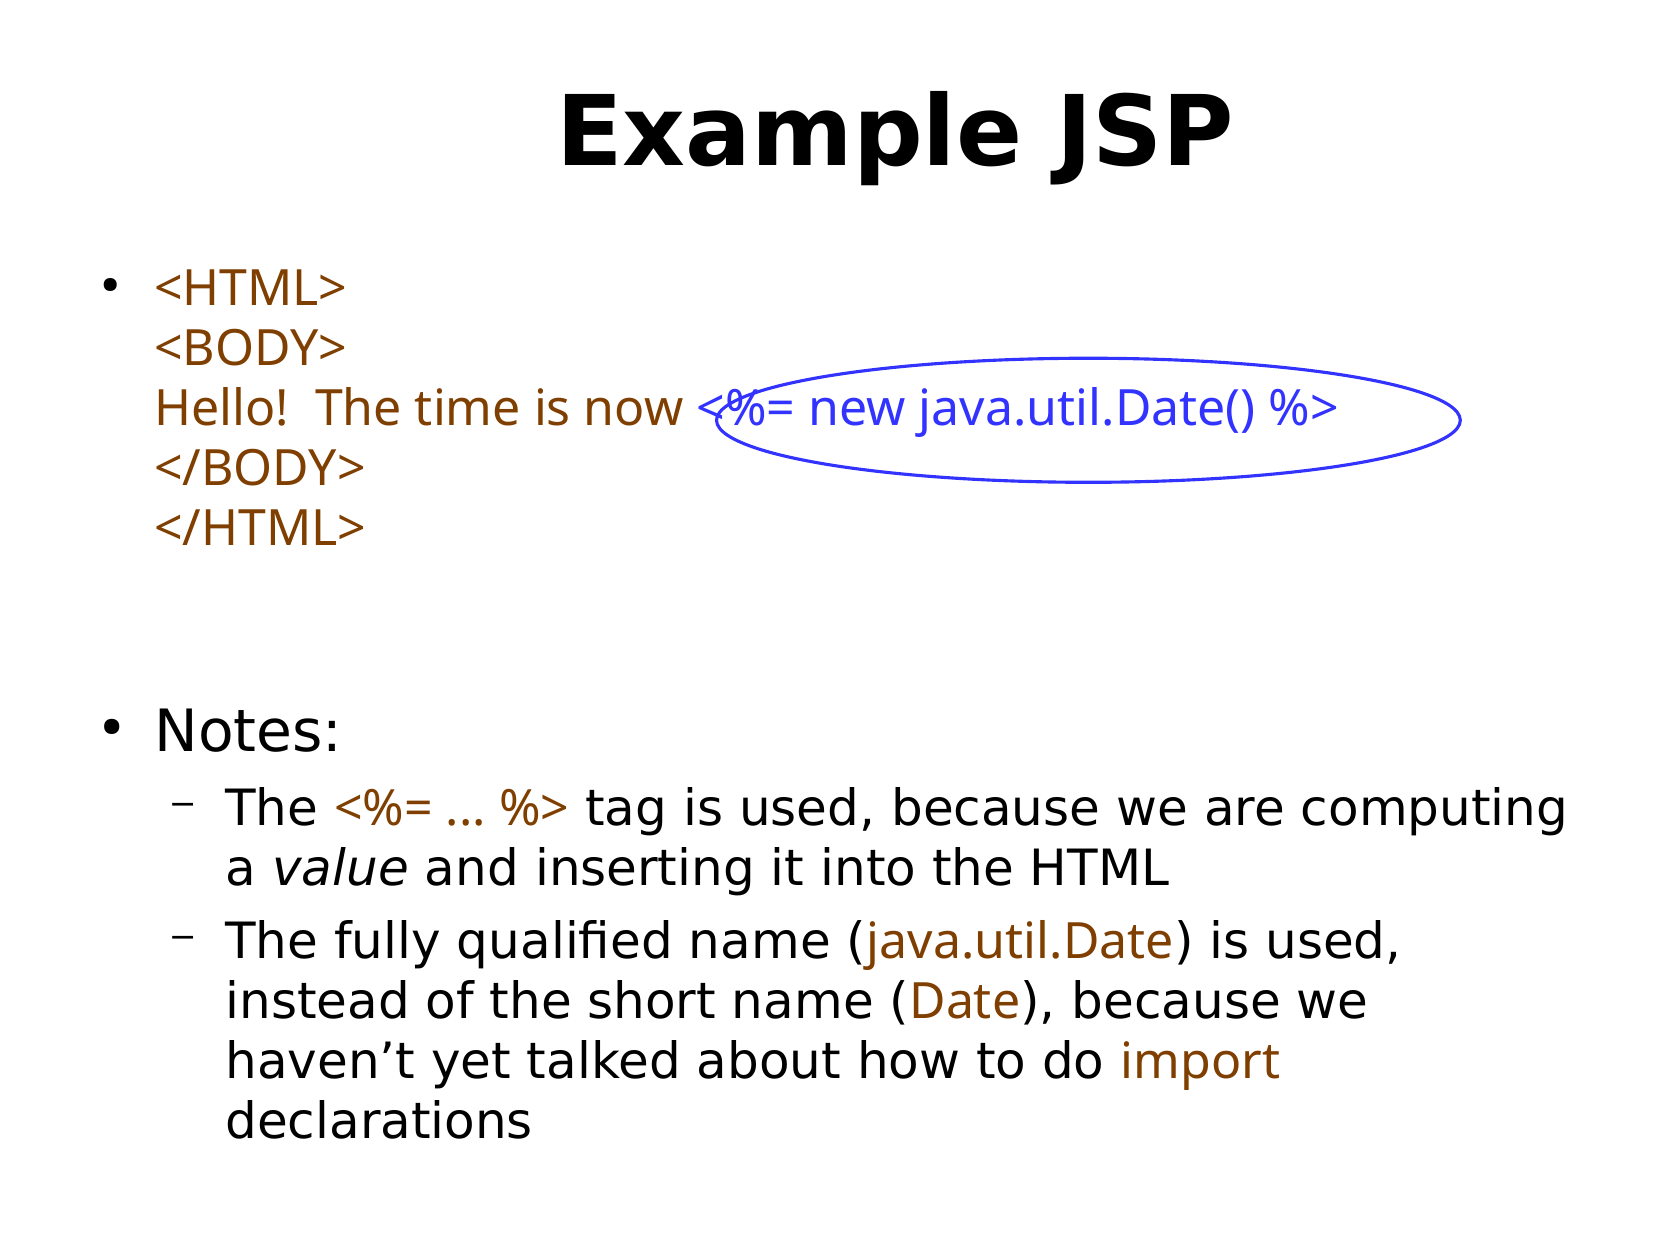

# Example JSP
<HTML>
<BODY>
Hello!  The time is now <%= new java.util.Date() %>
</BODY>
</HTML>
Notes:
The <%= ... %> tag is used, because we are computing a value and inserting it into the HTML
The fully qualified name (java.util.Date) is used, instead of the short name (Date), because we haven’t yet talked about how to do import declarations